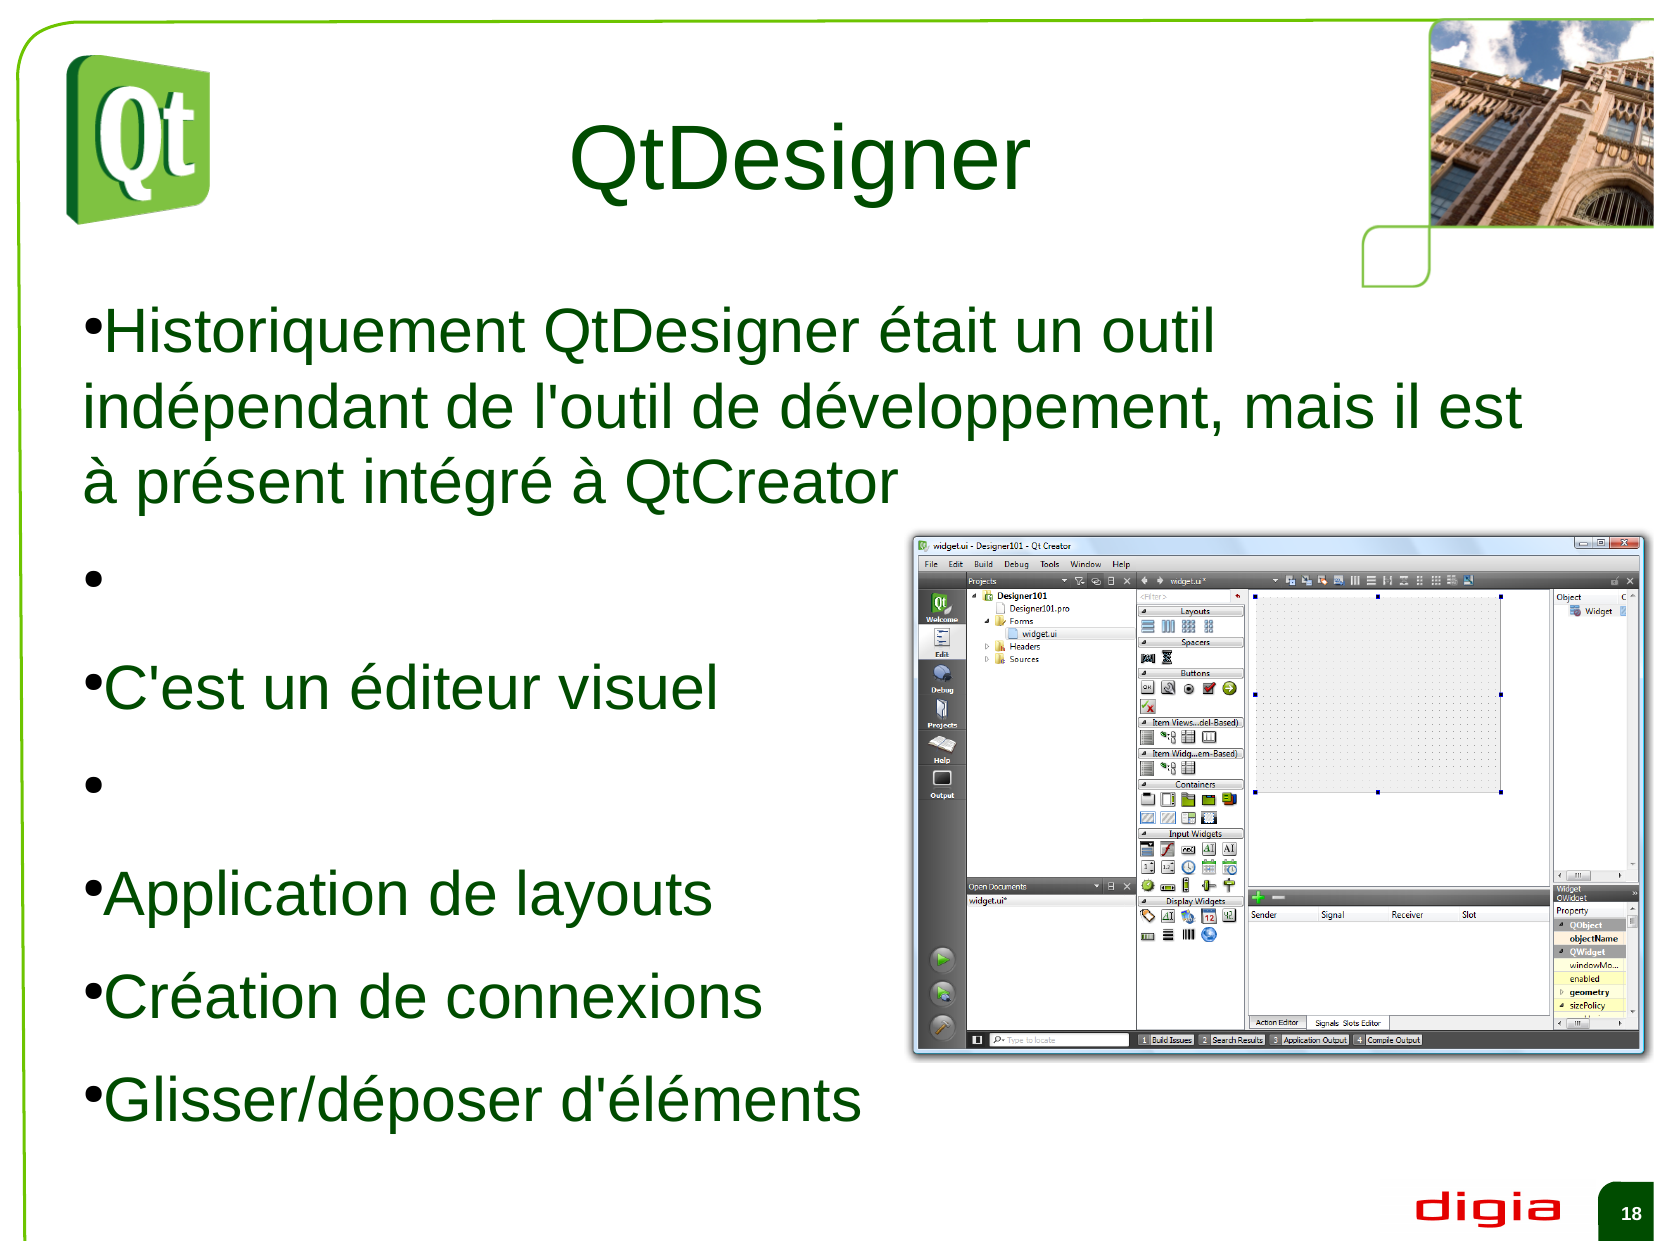

# QtDesigner
Historiquement QtDesigner était un outil indépendant de l'outil de développement, mais il est à présent intégré à QtCreator
C'est un éditeur visuel
Application de layouts
Création de connexions
Glisser/déposer d'éléments